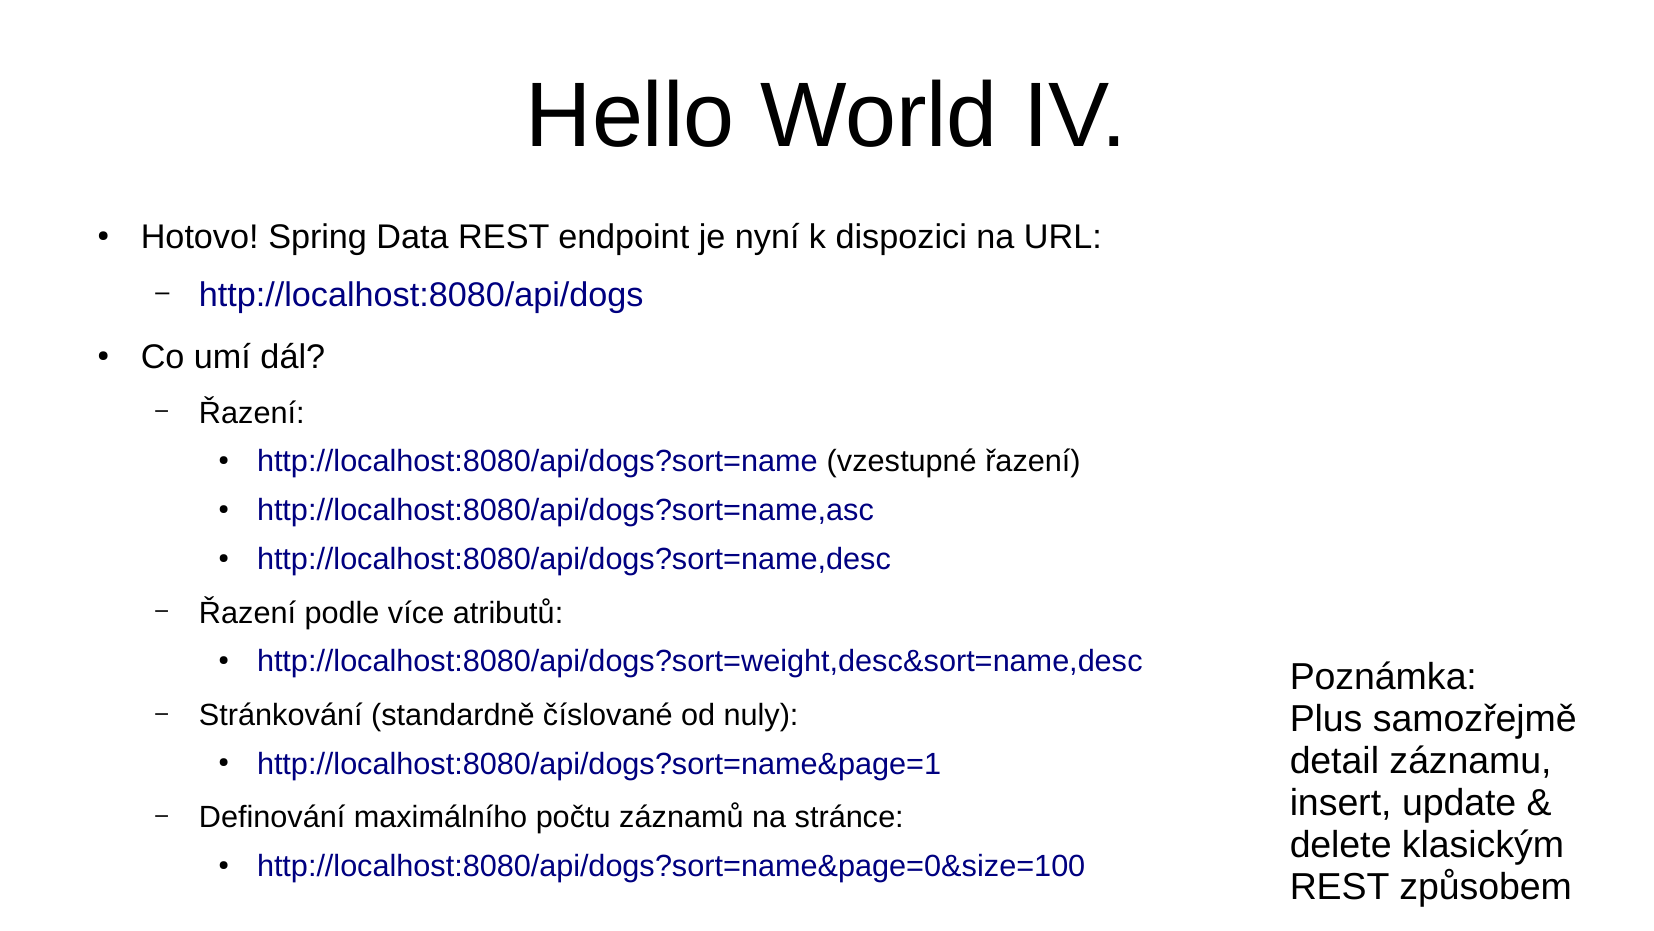

# Hello World IV.
Hotovo! Spring Data REST endpoint je nyní k dispozici na URL:
http://localhost:8080/api/dogs
Co umí dál?
Řazení:
http://localhost:8080/api/dogs?sort=name (vzestupné řazení)
http://localhost:8080/api/dogs?sort=name,asc
http://localhost:8080/api/dogs?sort=name,desc
Řazení podle více atributů:
http://localhost:8080/api/dogs?sort=weight,desc&sort=name,desc
Stránkování (standardně číslované od nuly):
http://localhost:8080/api/dogs?sort=name&page=1
Definování maximálního počtu záznamů na stránce:
http://localhost:8080/api/dogs?sort=name&page=0&size=100
Poznámka:
Plus samozřejmě detail záznamu, insert, update & delete klasickým REST způsobem